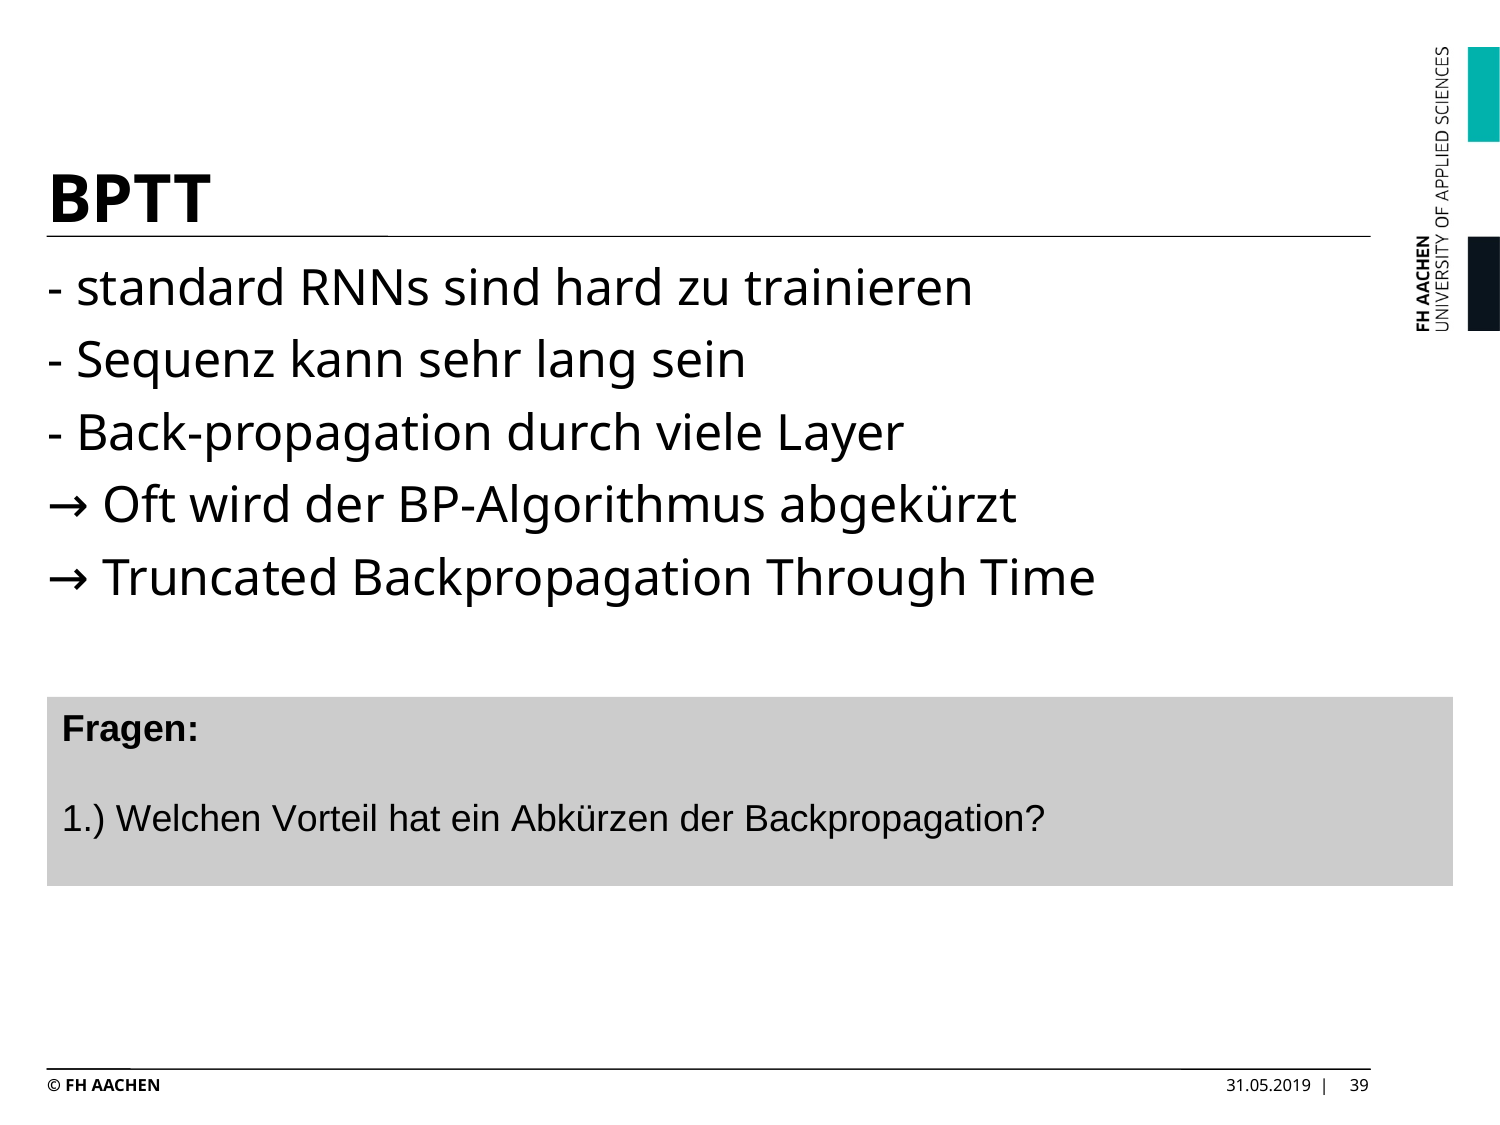

# BPTT
- standard RNNs sind hard zu trainieren
- Sequenz kann sehr lang sein
- Back-propagation durch viele Layer
→ Oft wird der BP-Algorithmus abgekürzt
→ Truncated Backpropagation Through Time
Fragen:
1.) Welchen Vorteil hat ein Abkürzen der Backpropagation?
31.05.2019
39